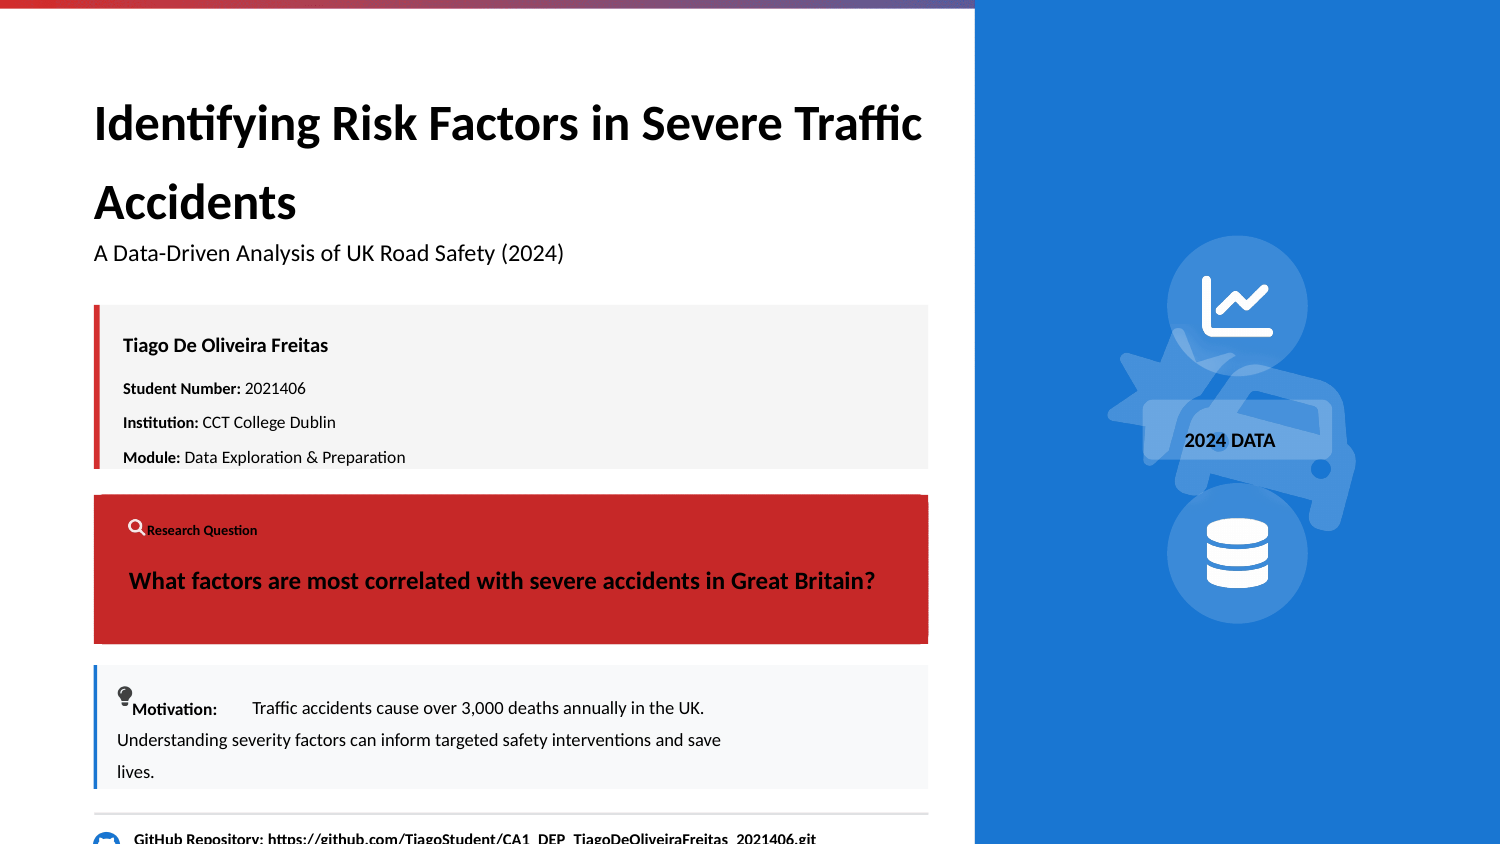

Identifying Risk Factors in Severe Traffic Accidents
A Data-Driven Analysis of UK Road Safety (2024)
Tiago De Oliveira Freitas
Student Number: 2021406
Institution: CCT College Dublin
Module: Data Exploration & Preparation
2024 DATA
Research Question
What factors are most correlated with severe accidents in Great Britain?
Motivation:
Traffic accidents cause over 3,000 deaths annually in the UK.
Understanding severity factors can inform targeted safety interventions and save
lives.
GitHub Repository: https://github.com/TiagoStudent/CA1_DEP_TiagoDeOliveiraFreitas_2021406.git